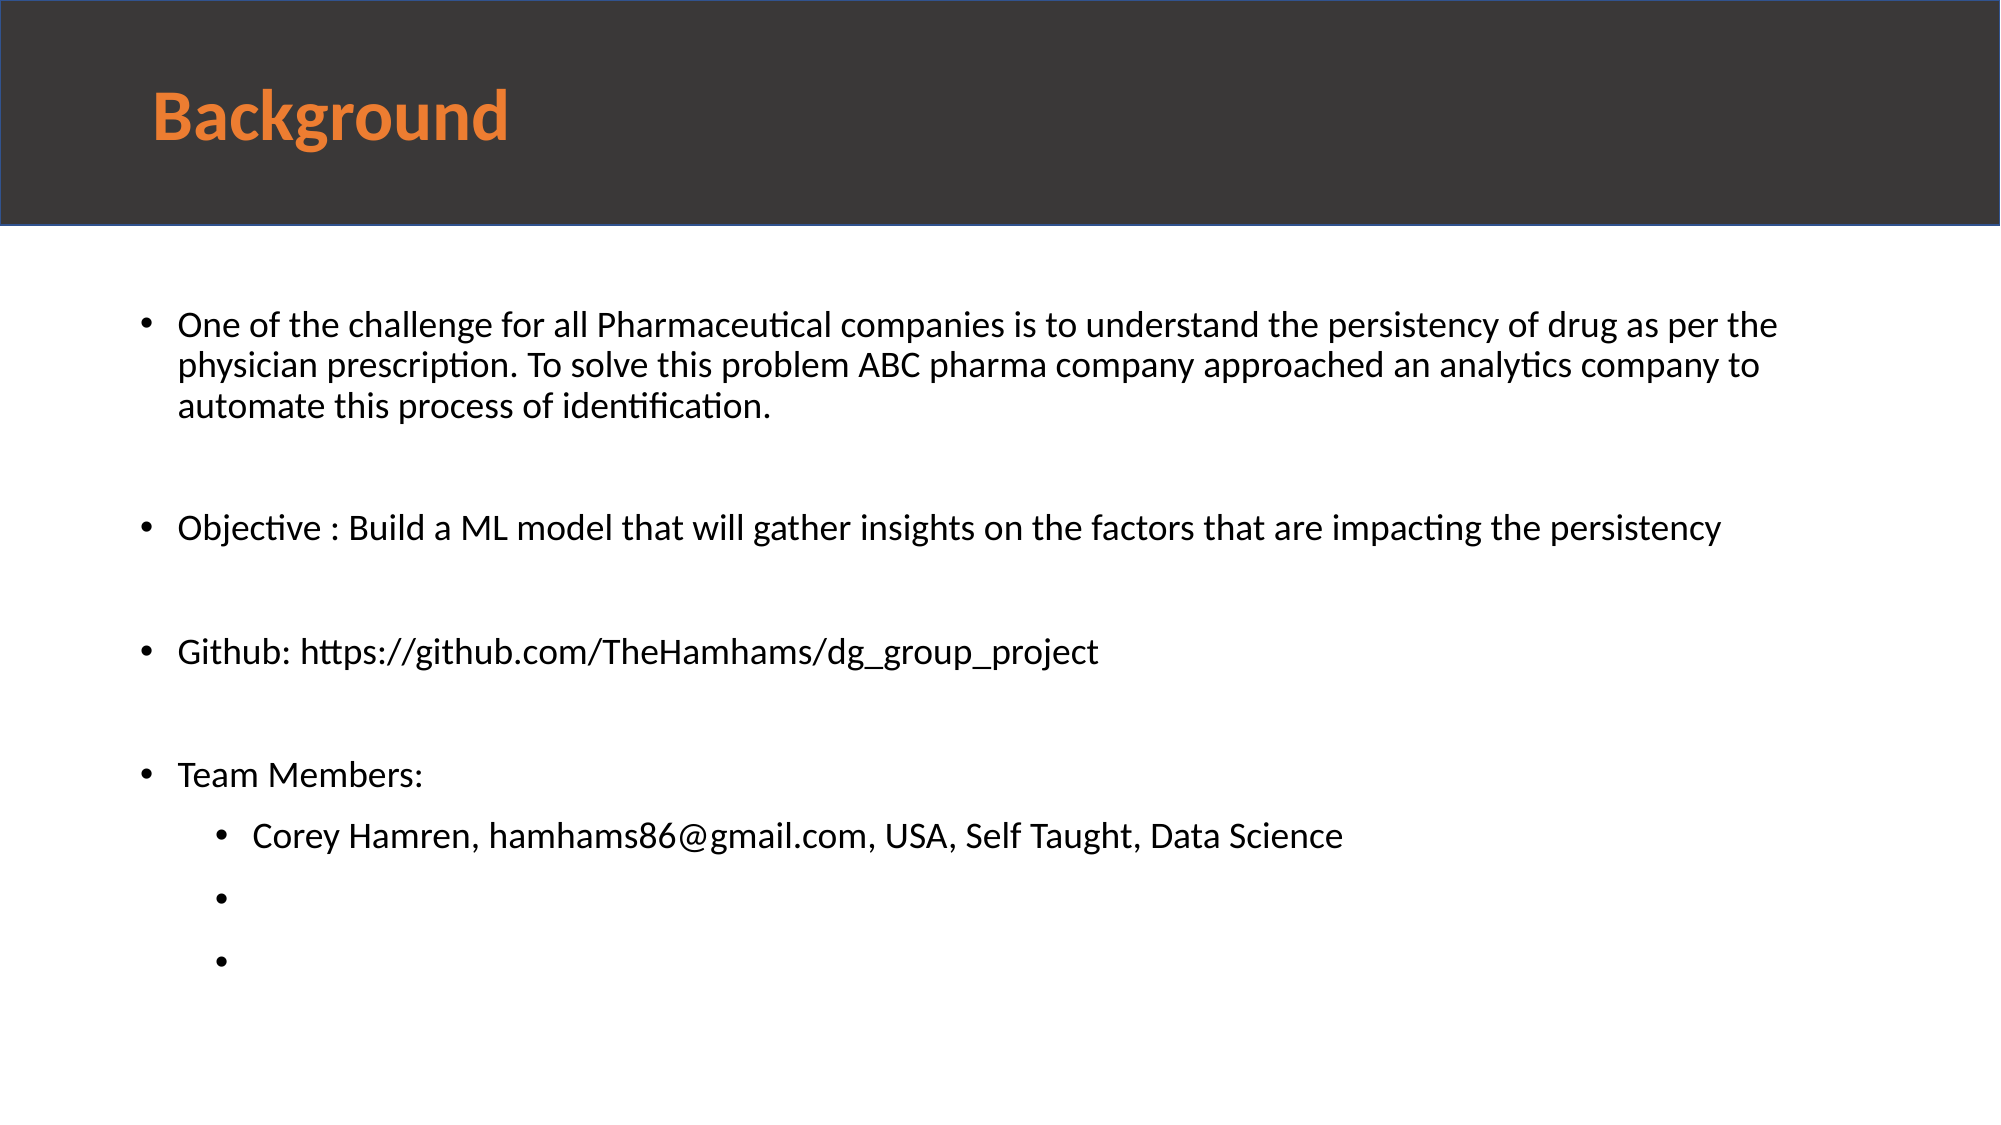

Background
# One of the challenge for all Pharmaceutical companies is to understand the persistency of drug as per the physician prescription. To solve this problem ABC pharma company approached an analytics company to automate this process of identification.
Objective : Build a ML model that will gather insights on the factors that are impacting the persistency
Github: https://github.com/TheHamhams/dg_group_project
Team Members:
Corey Hamren, hamhams86@gmail.com, USA, Self Taught, Data Science